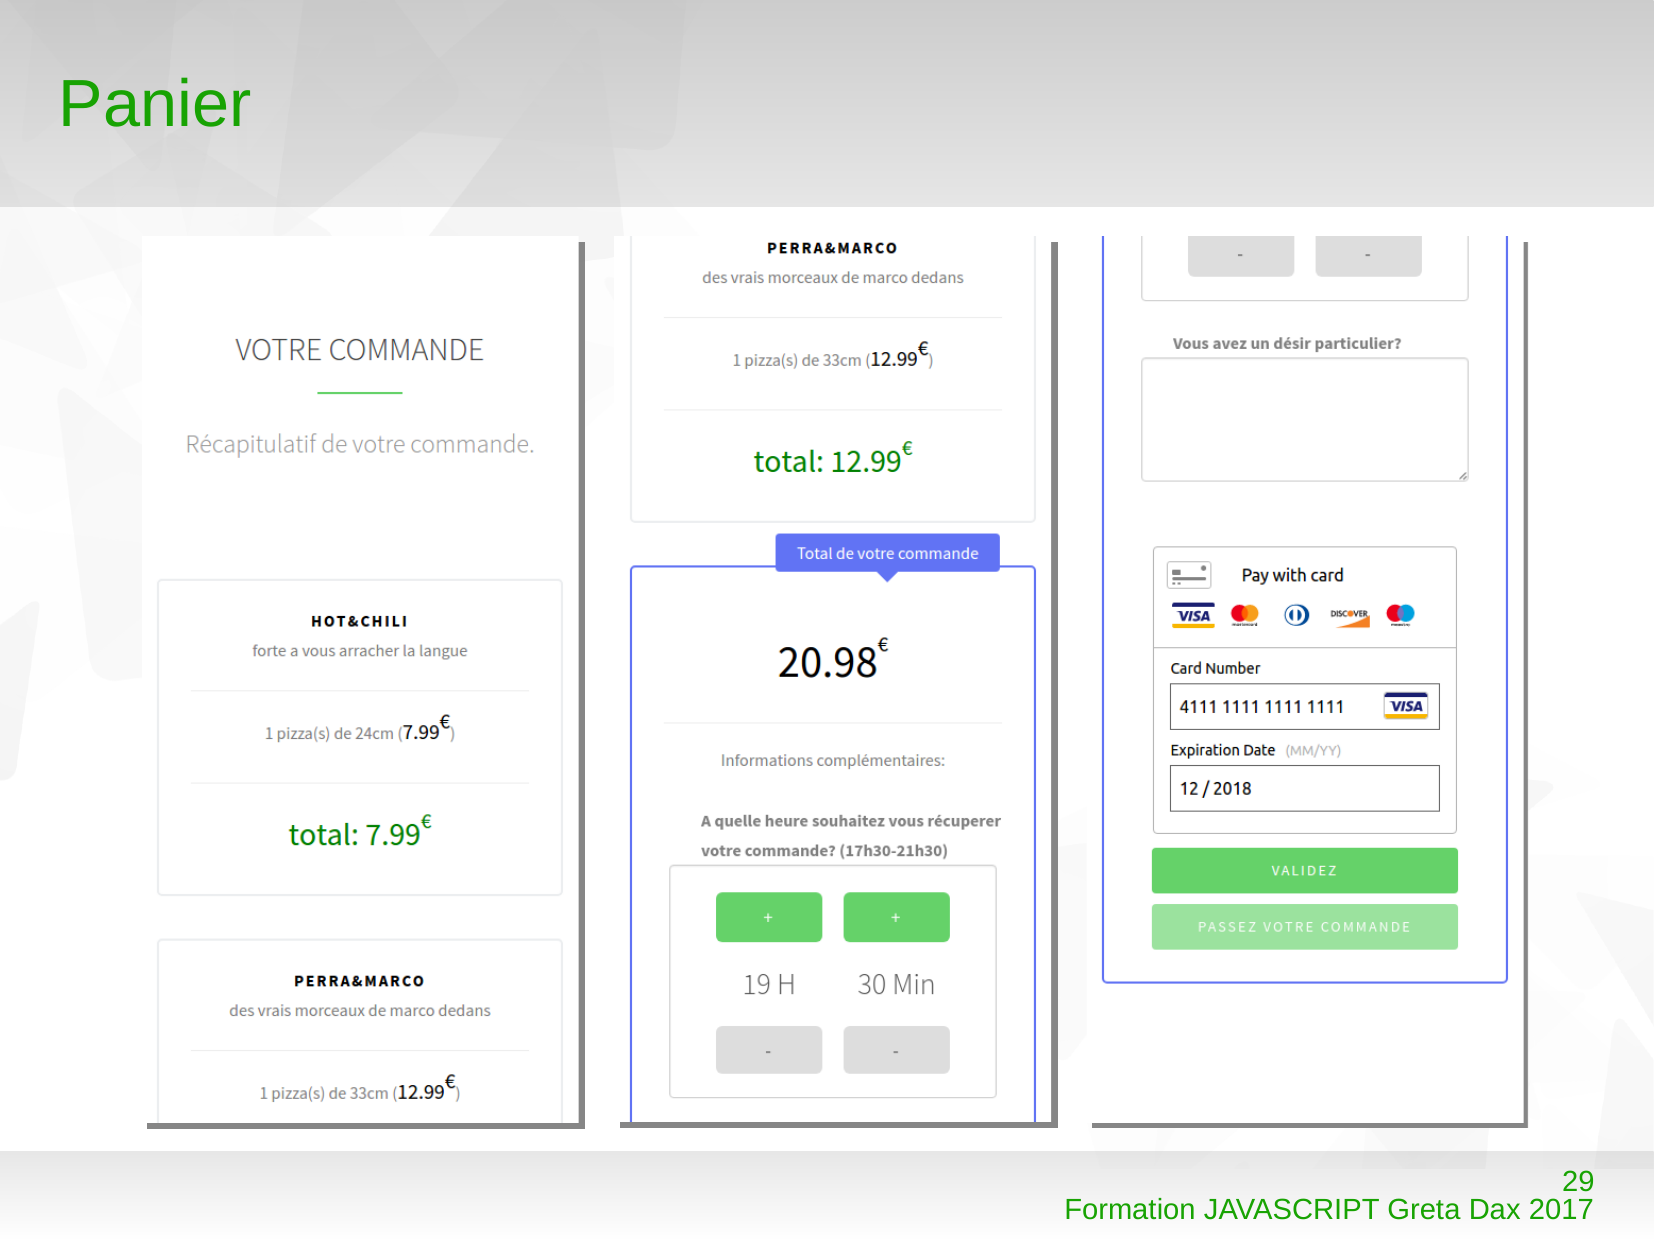

# Panier
29
Formation JAVASCRIPT Greta Dax 2017